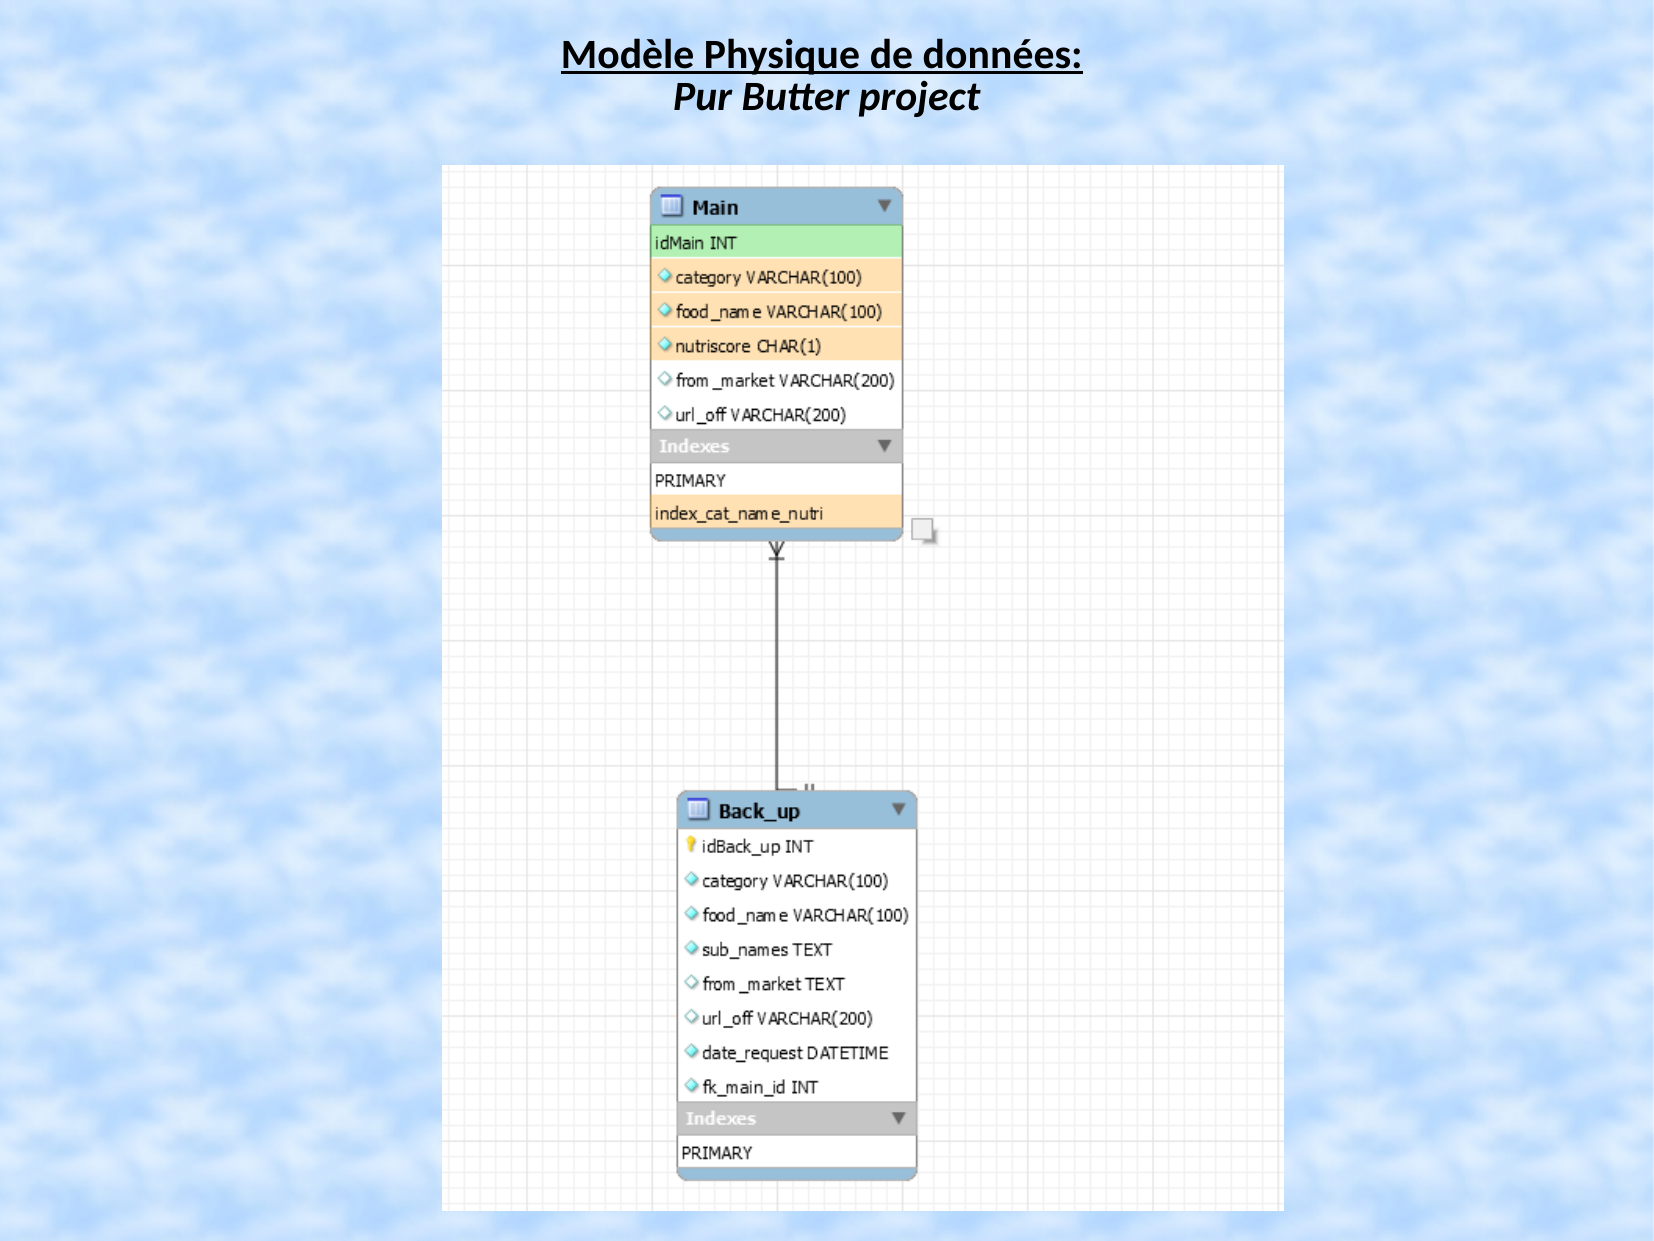

Modèle Physique de données:
Pur Butter project